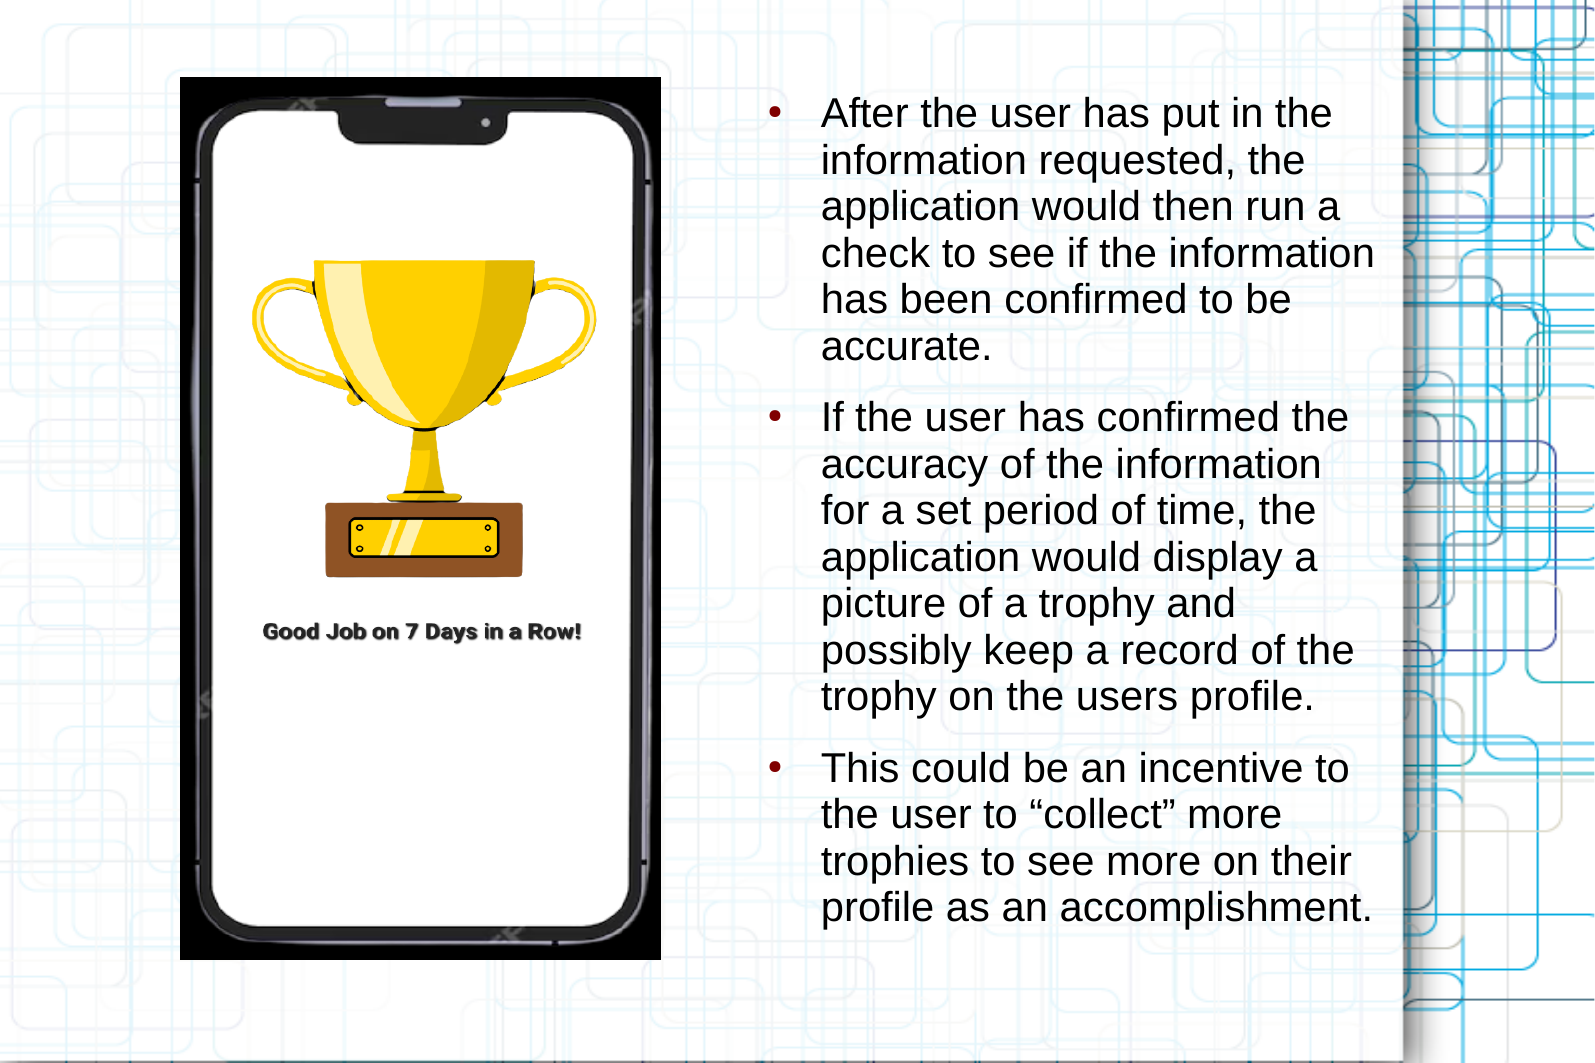

# After the user has put in the information requested, the application would then run a check to see if the information has been confirmed to be accurate.
If the user has confirmed the accuracy of the information for a set period of time, the application would display a picture of a trophy and possibly keep a record of the trophy on the users profile.
This could be an incentive to the user to “collect” more trophies to see more on their profile as an accomplishment.